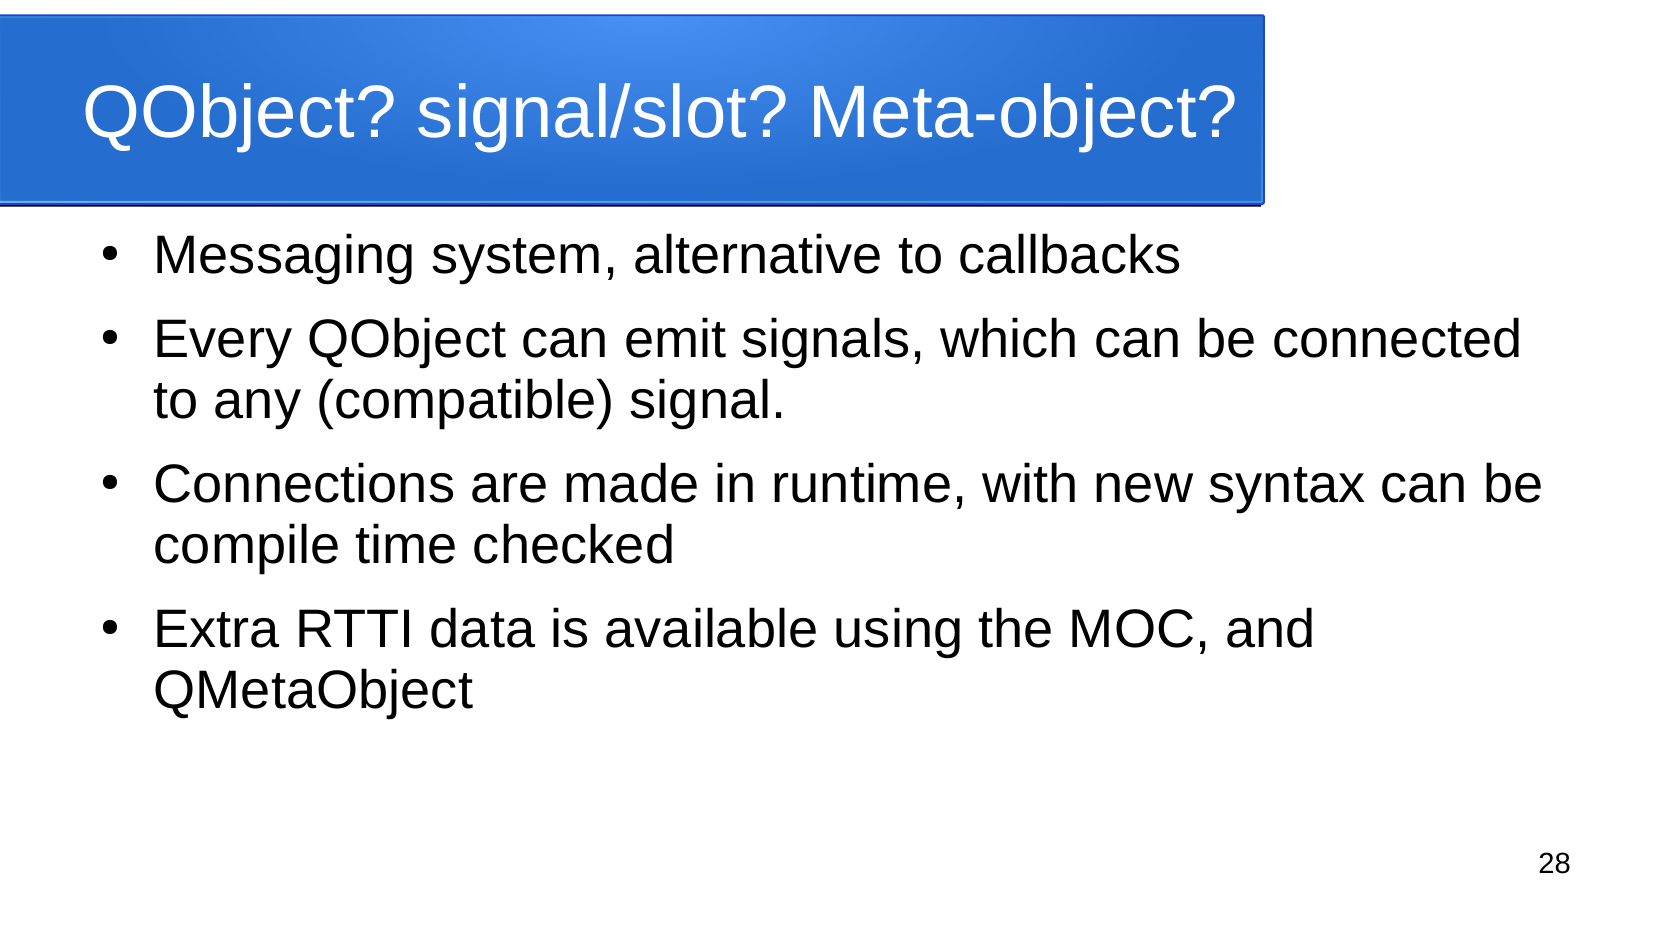

# QObject? signal/slot? Meta-object?
Messaging system, alternative to callbacks
Every QObject can emit signals, which can be connected to any (compatible) signal.
Connections are made in runtime, with new syntax can be compile time checked
Extra RTTI data is available using the MOC, and QMetaObject
28